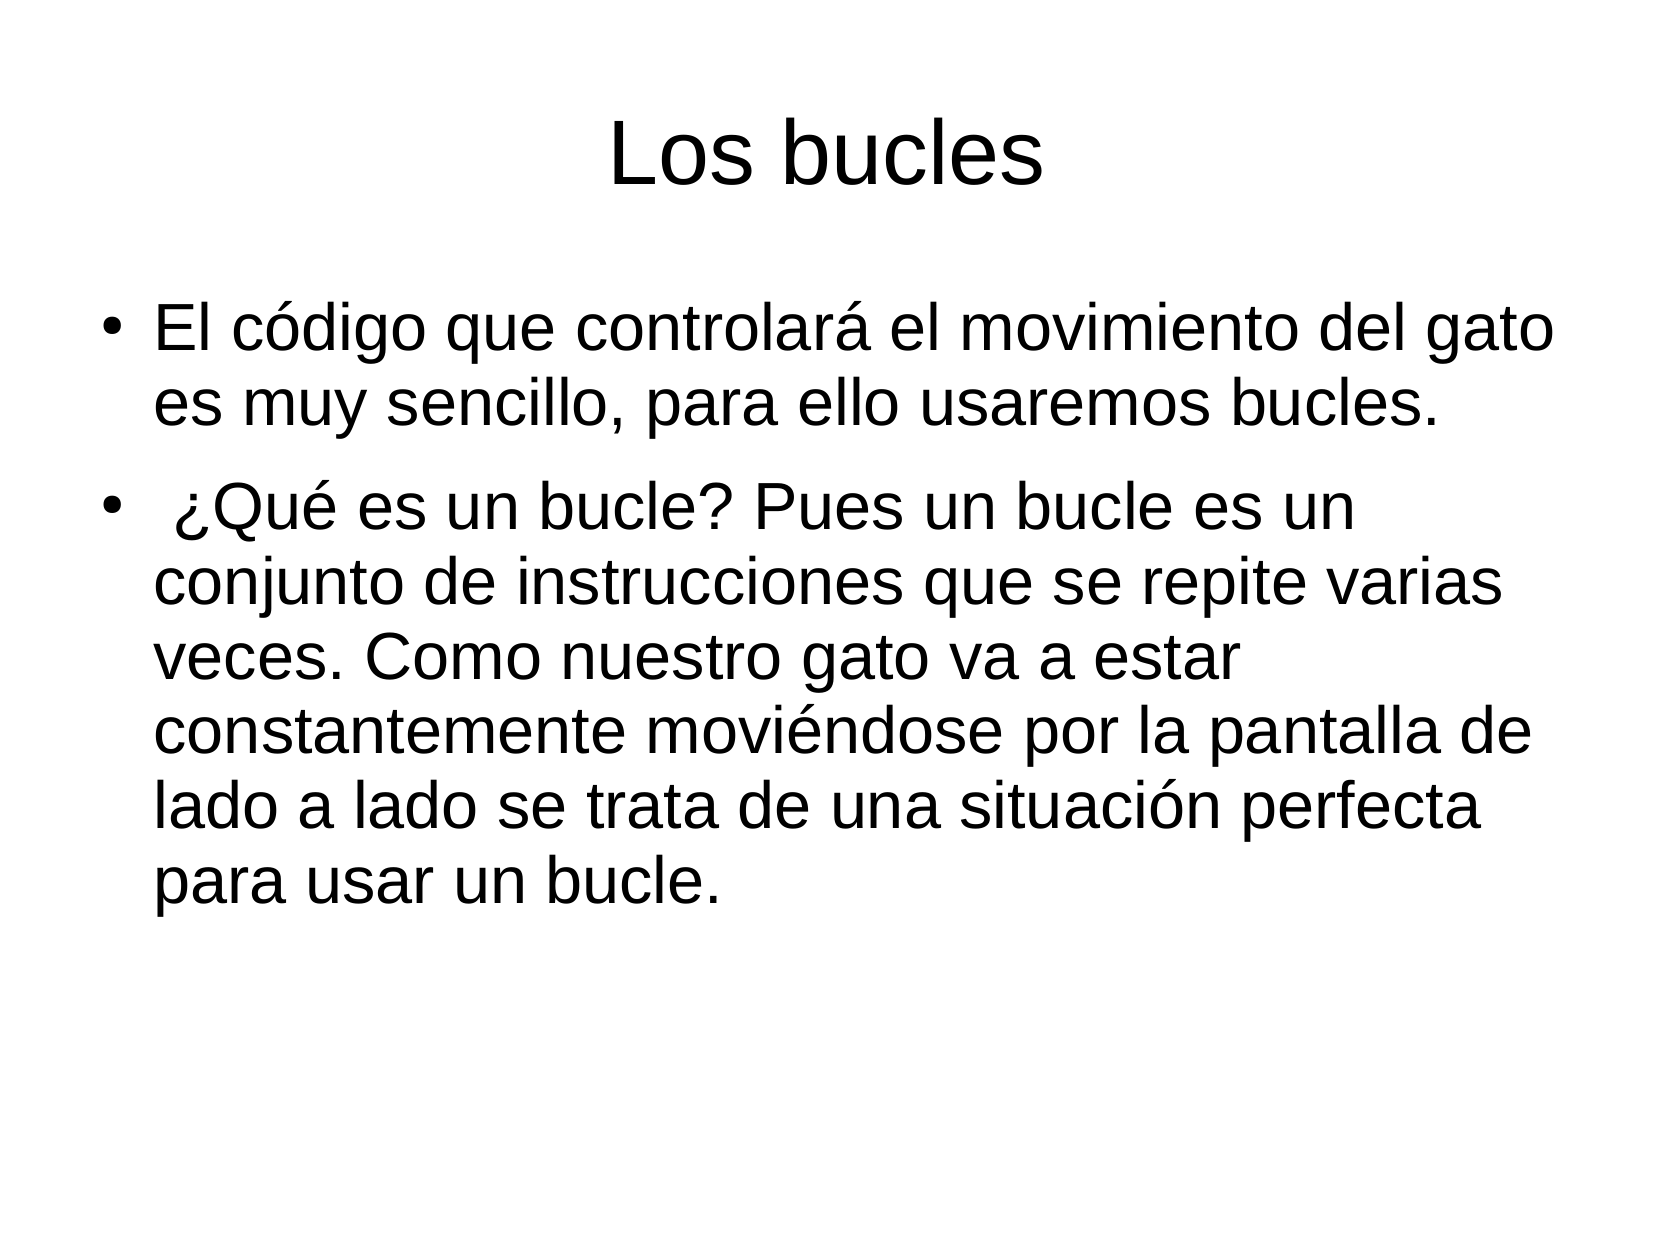

# Los bucles
El código que controlará el movimiento del gato es muy sencillo, para ello usaremos bucles.
 ¿Qué es un bucle? Pues un bucle es un conjunto de instrucciones que se repite varias veces. Como nuestro gato va a estar constantemente moviéndose por la pantalla de lado a lado se trata de una situación perfecta para usar un bucle.